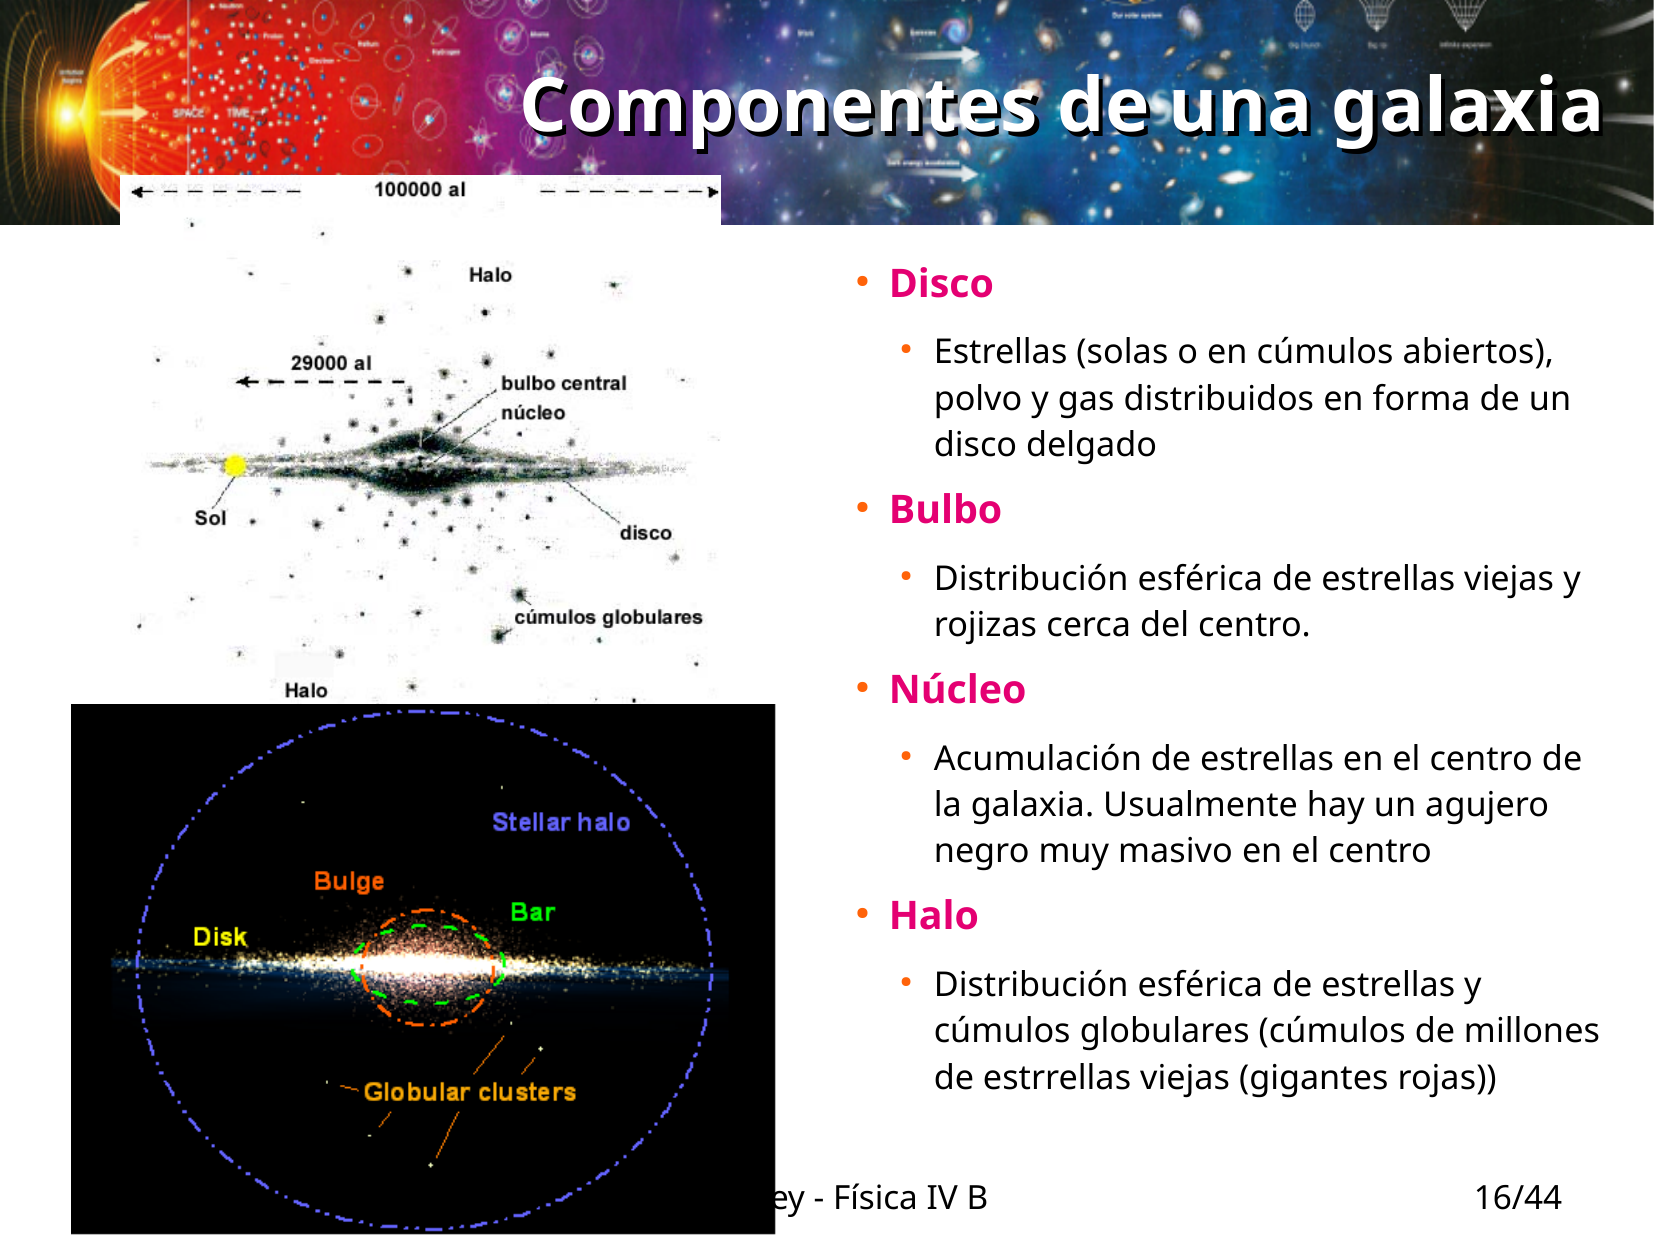

# Componentes de una galaxia
Disco
Estrellas (solas o en cúmulos abiertos), polvo y gas distribuidos en forma de un disco delgado
Bulbo
Distribución esférica de estrellas viejas y rojizas cerca del centro.
Núcleo
Acumulación de estrellas en el centro de la galaxia. Usualmente hay un agujero negro muy masivo en el centro
Halo
Distribución esférica de estrellas y cúmulos globulares (cúmulos de millones de estrrellas viejas (gigantes rojas))
H. Asorey - Física IV B
16